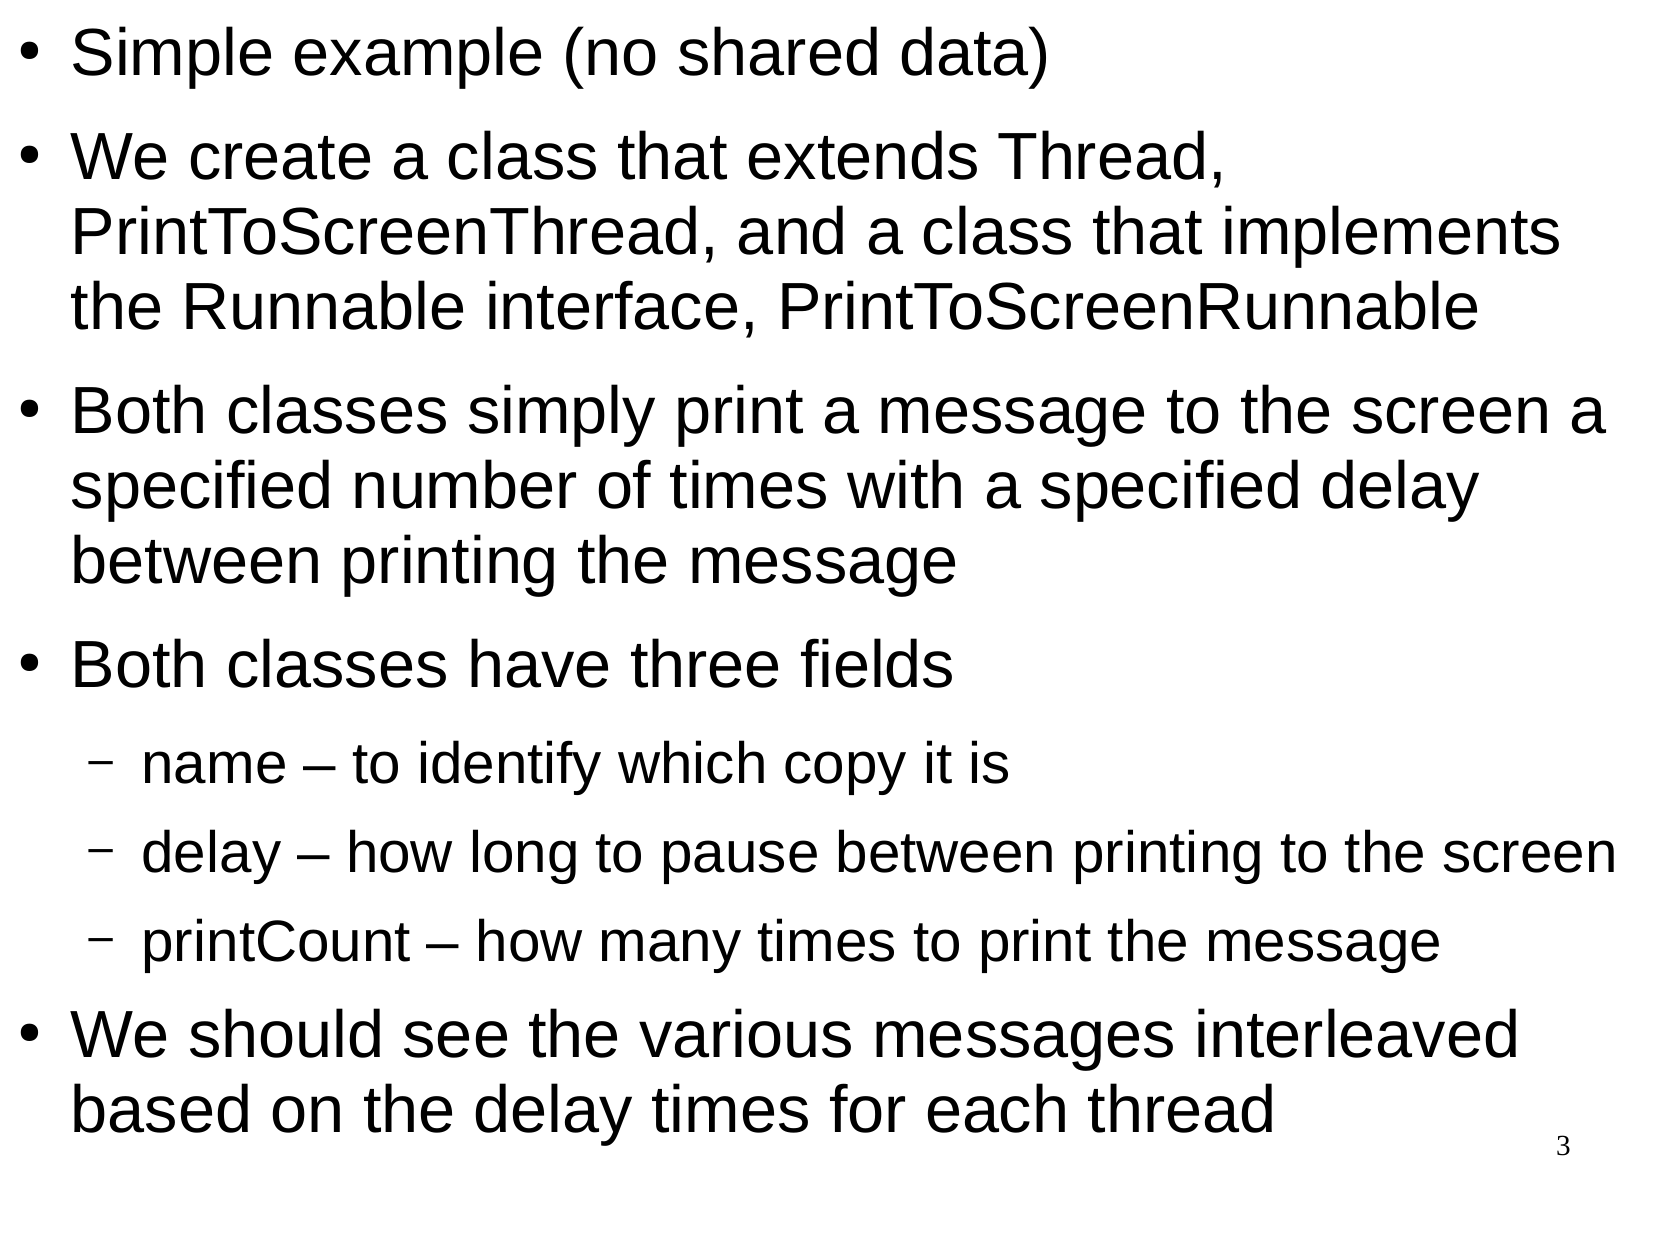

# Simple example (no shared data)
We create a class that extends Thread, PrintToScreenThread, and a class that implements the Runnable interface, PrintToScreenRunnable
Both classes simply print a message to the screen a specified number of times with a specified delay between printing the message
Both classes have three fields
name – to identify which copy it is
delay – how long to pause between printing to the screen
printCount – how many times to print the message
We should see the various messages interleaved based on the delay times for each thread
3